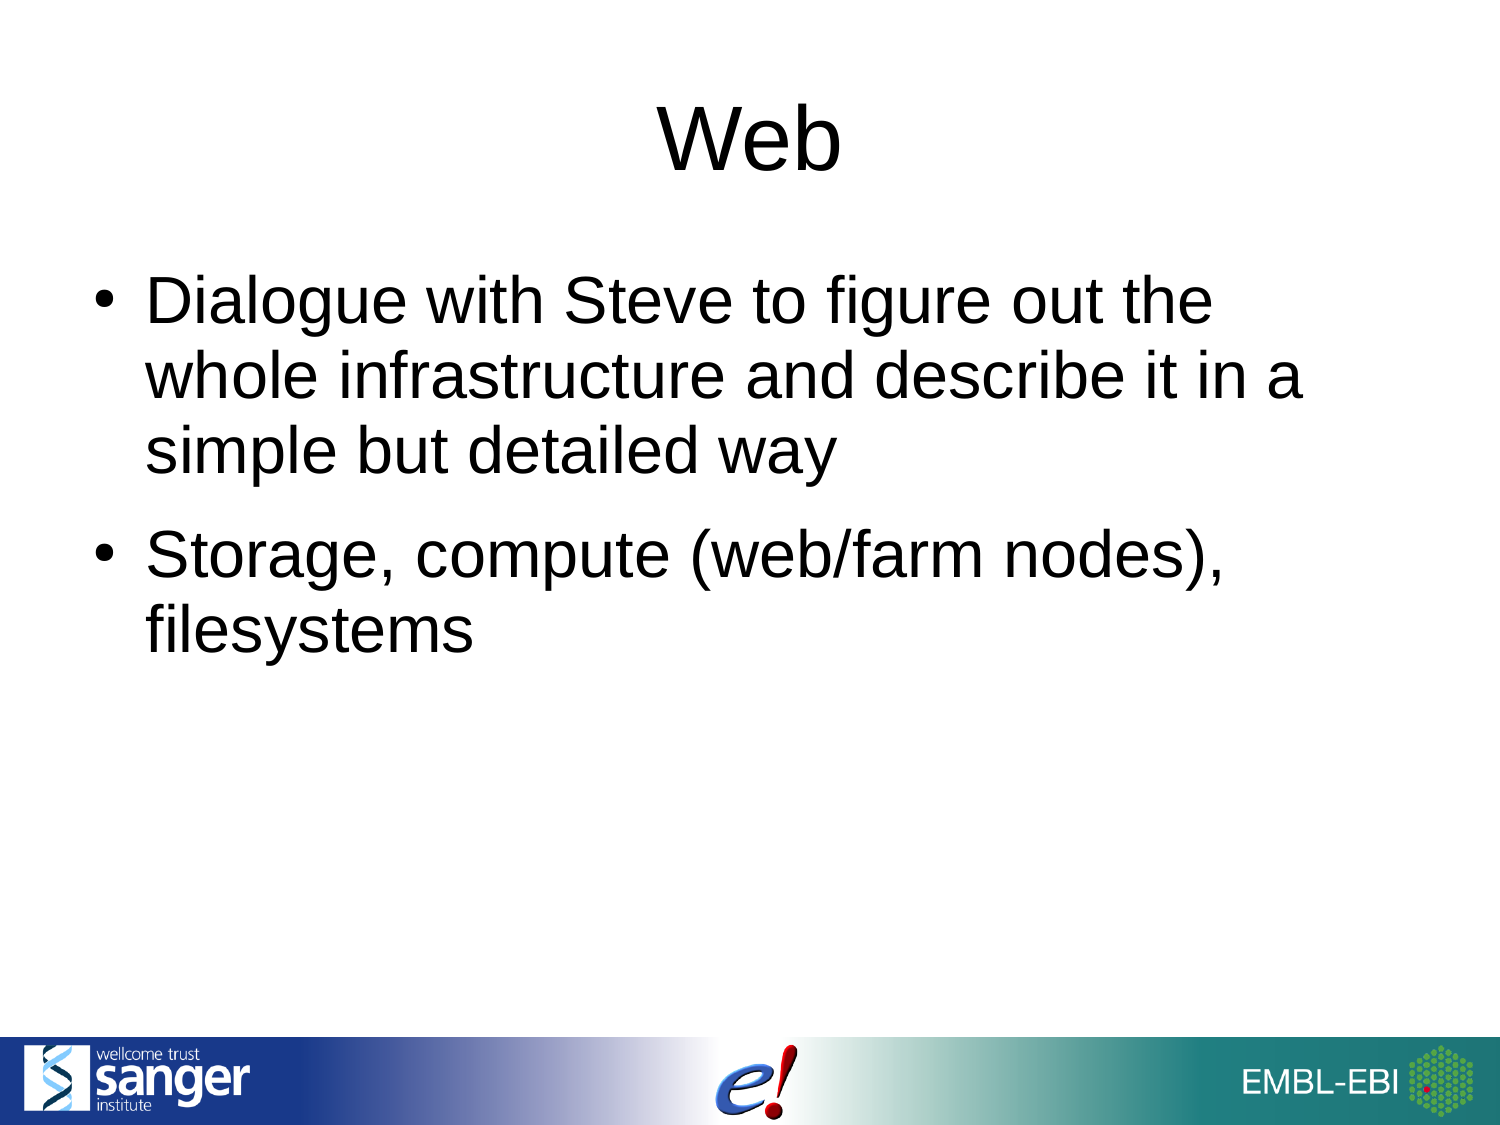

# Web
Dialogue with Steve to figure out the whole infrastructure and describe it in a simple but detailed way
Storage, compute (web/farm nodes), filesystems